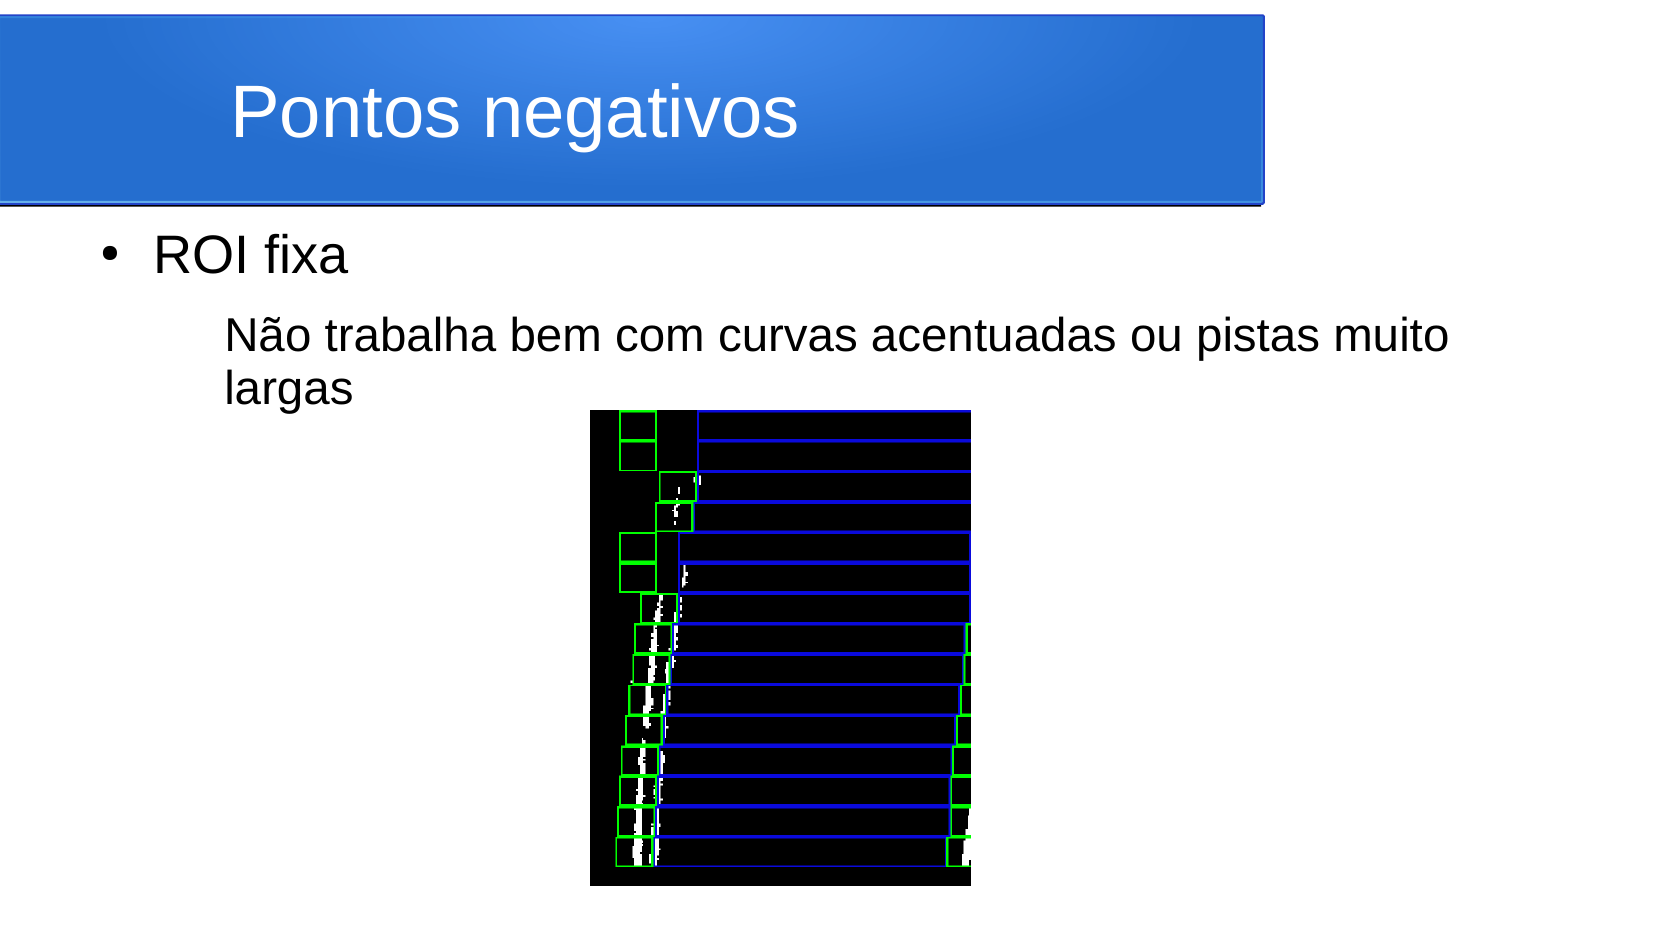

# Pontos negativos
ROI fixa
Não trabalha bem com curvas acentuadas ou pistas muito largas